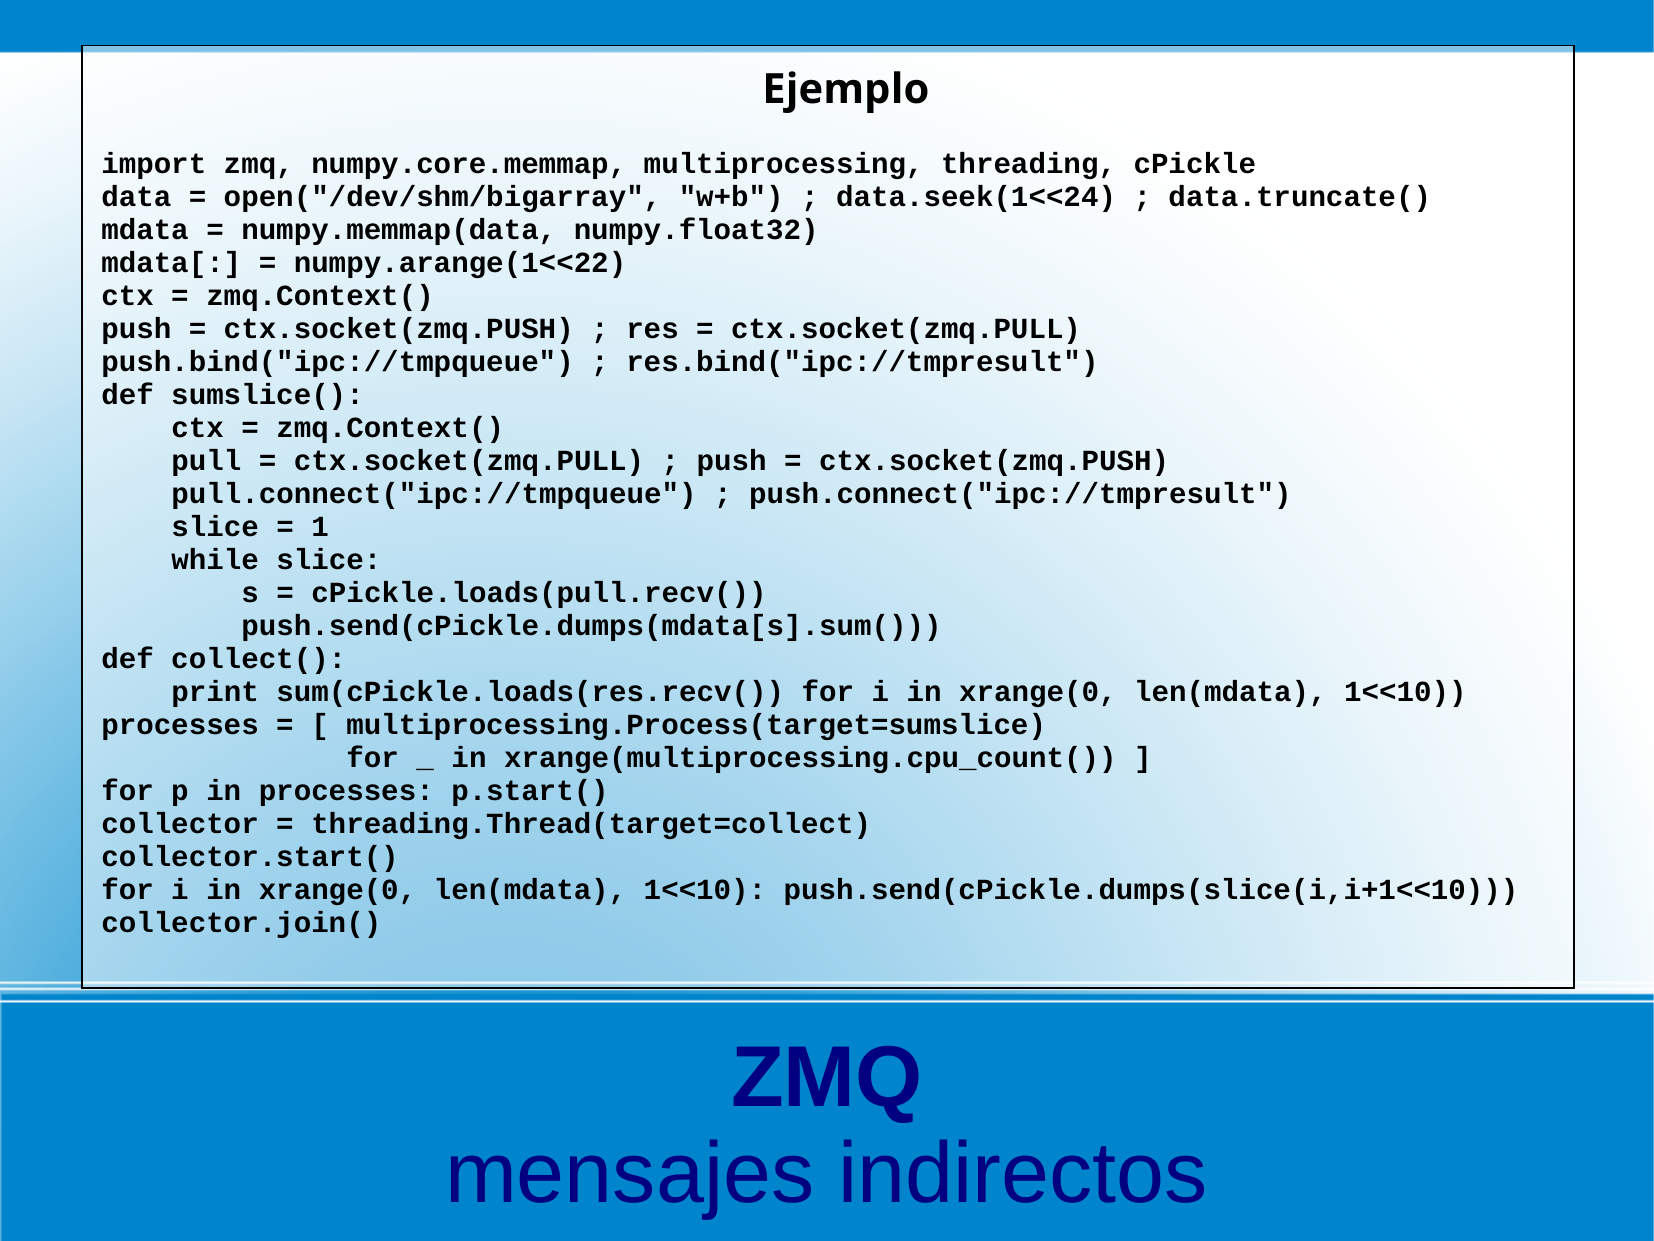

Ejemplo
import zmq, numpy.core.memmap, multiprocessing, threading, cPickle
data = open("/dev/shm/bigarray", "w+b") ; data.seek(1<<24) ; data.truncate()
mdata = numpy.memmap(data, numpy.float32)
mdata[:] = numpy.arange(1<<22)
ctx = zmq.Context()
push = ctx.socket(zmq.PUSH) ; res = ctx.socket(zmq.PULL)
push.bind("ipc://tmpqueue") ; res.bind("ipc://tmpresult")
def sumslice():
 ctx = zmq.Context()
 pull = ctx.socket(zmq.PULL) ; push = ctx.socket(zmq.PUSH)
 pull.connect("ipc://tmpqueue") ; push.connect("ipc://tmpresult")
 slice = 1
 while slice:
 s = cPickle.loads(pull.recv())
 push.send(cPickle.dumps(mdata[s].sum()))
def collect():
 print sum(cPickle.loads(res.recv()) for i in xrange(0, len(mdata), 1<<10))
processes = [ multiprocessing.Process(target=sumslice)
 for _ in xrange(multiprocessing.cpu_count()) ]
for p in processes: p.start()
collector = threading.Thread(target=collect)
collector.start()
for i in xrange(0, len(mdata), 1<<10): push.send(cPickle.dumps(slice(i,i+1<<10)))
collector.join()
# ZMQ mensajes indirectos